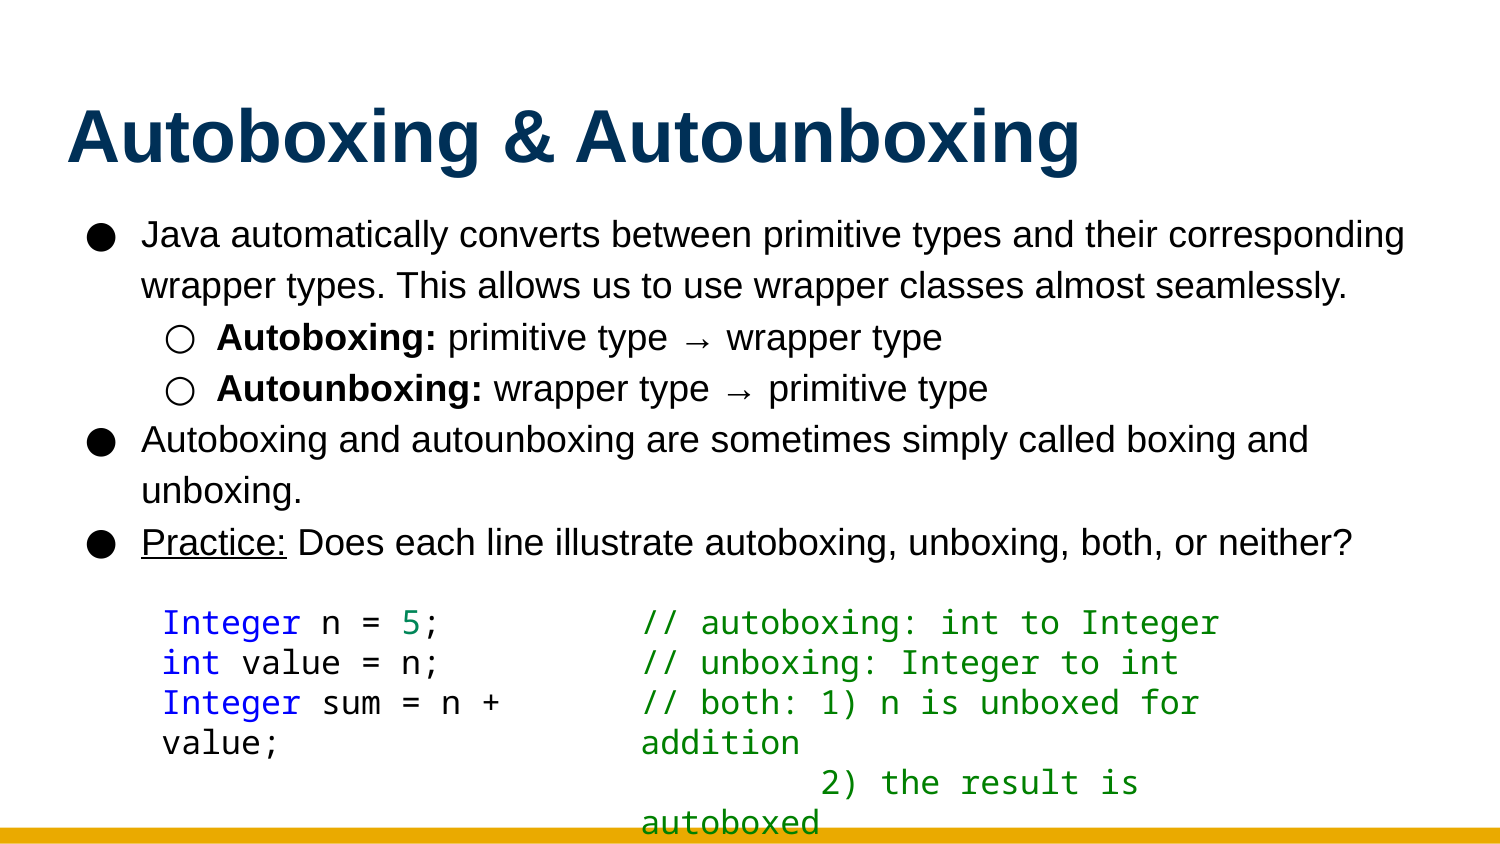

# Autoboxing & Autounboxing
Java automatically converts between primitive types and their corresponding wrapper types. This allows us to use wrapper classes almost seamlessly.
Autoboxing: primitive type → wrapper type
Autounboxing: wrapper type → primitive type
Autoboxing and autounboxing are sometimes simply called boxing and unboxing.
Practice: Does each line illustrate autoboxing, unboxing, both, or neither?
Integer n = 5;
int value = n;
Integer sum = n + value;
// autoboxing: int to Integer
// unboxing: Integer to int
// both: 1) n is unboxed for addition
 2) the result is autoboxed